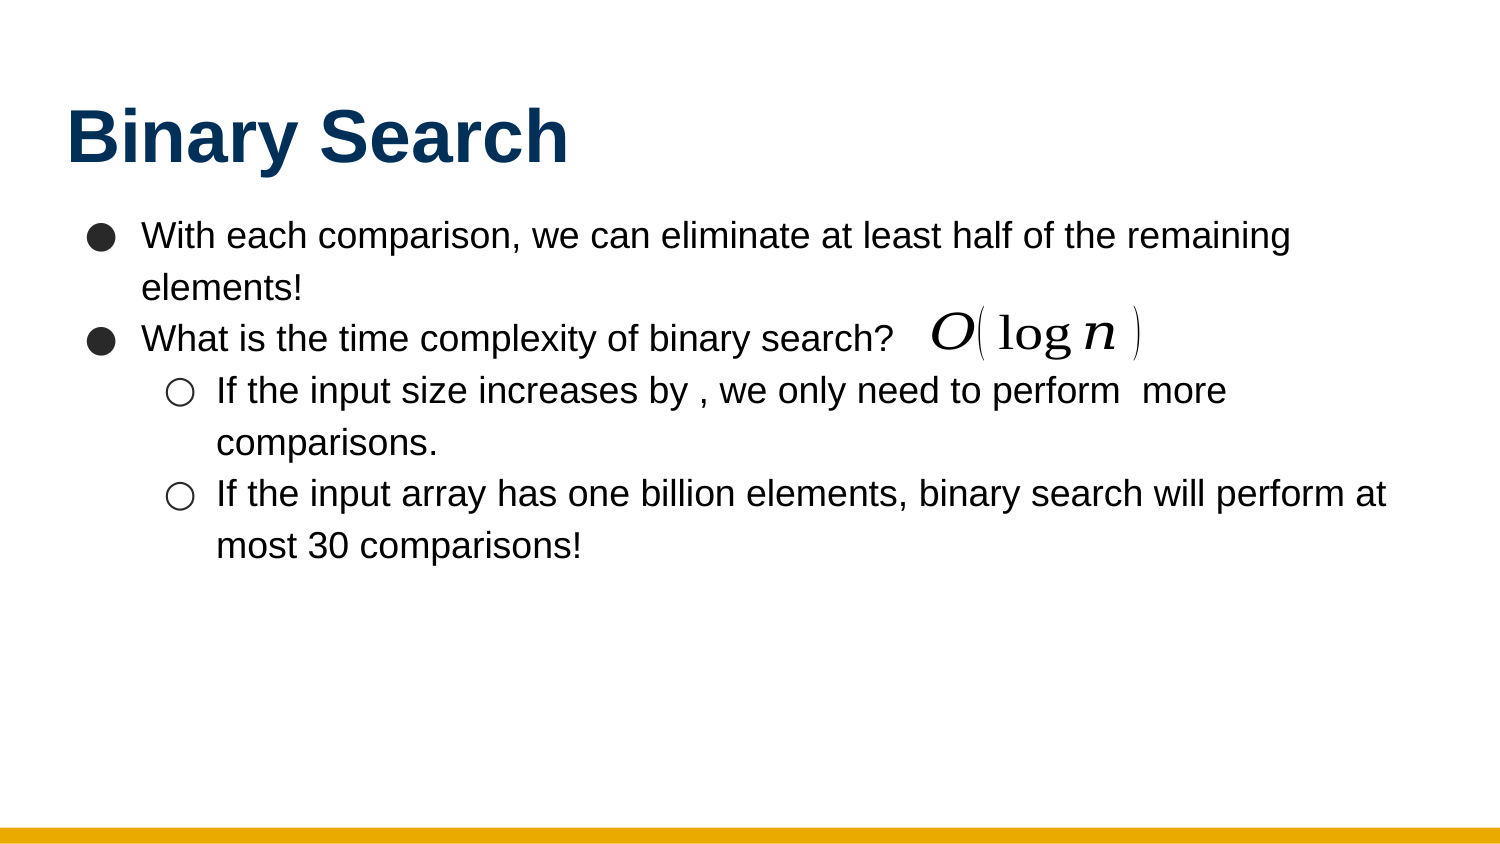

# Binary Search
With each comparison, we can eliminate at least half of the remaining elements!
What is the time complexity of binary search?
If the input size increases by , we only need to perform more comparisons.
If the input array has one billion elements, binary search will perform at most 30 comparisons!